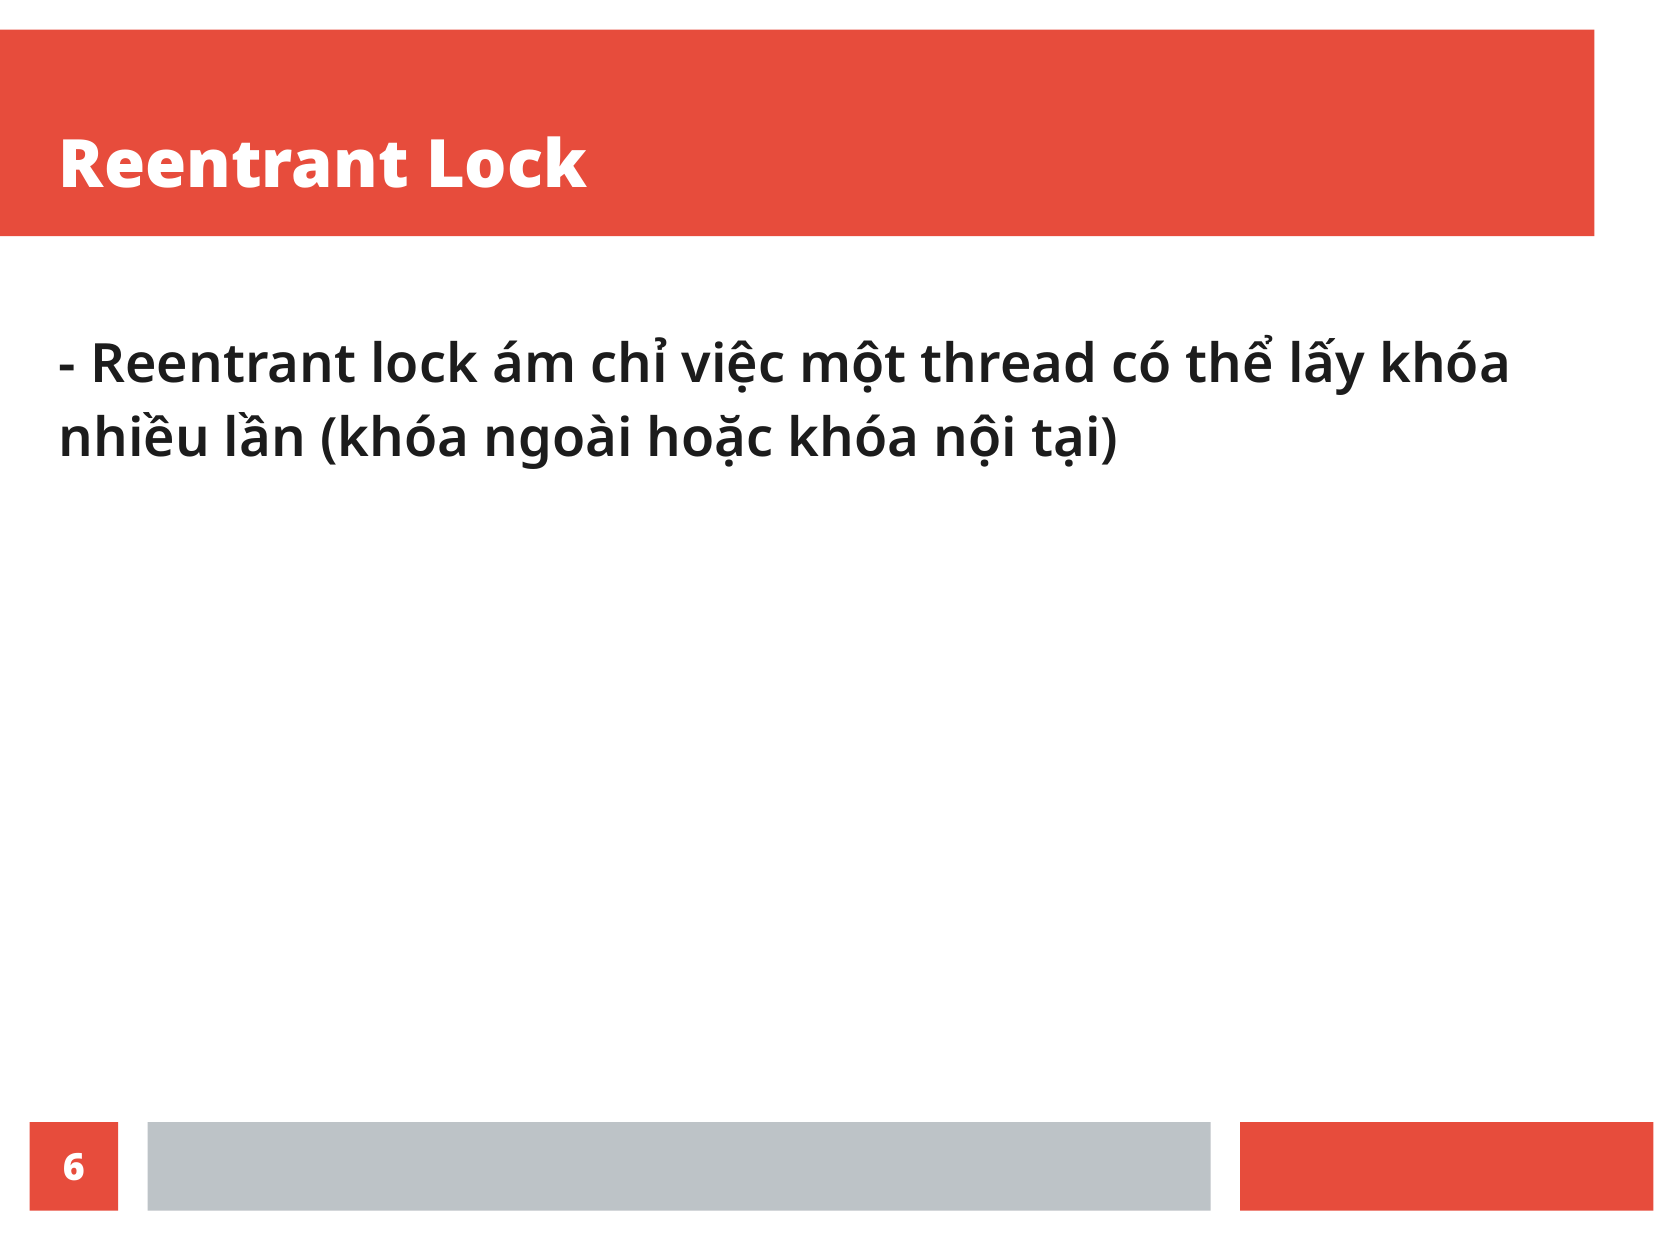

# Reentrant Lock
- Reentrant lock ám chỉ việc một thread có thể lấy khóa nhiều lần (khóa ngoài hoặc khóa nội tại)
6